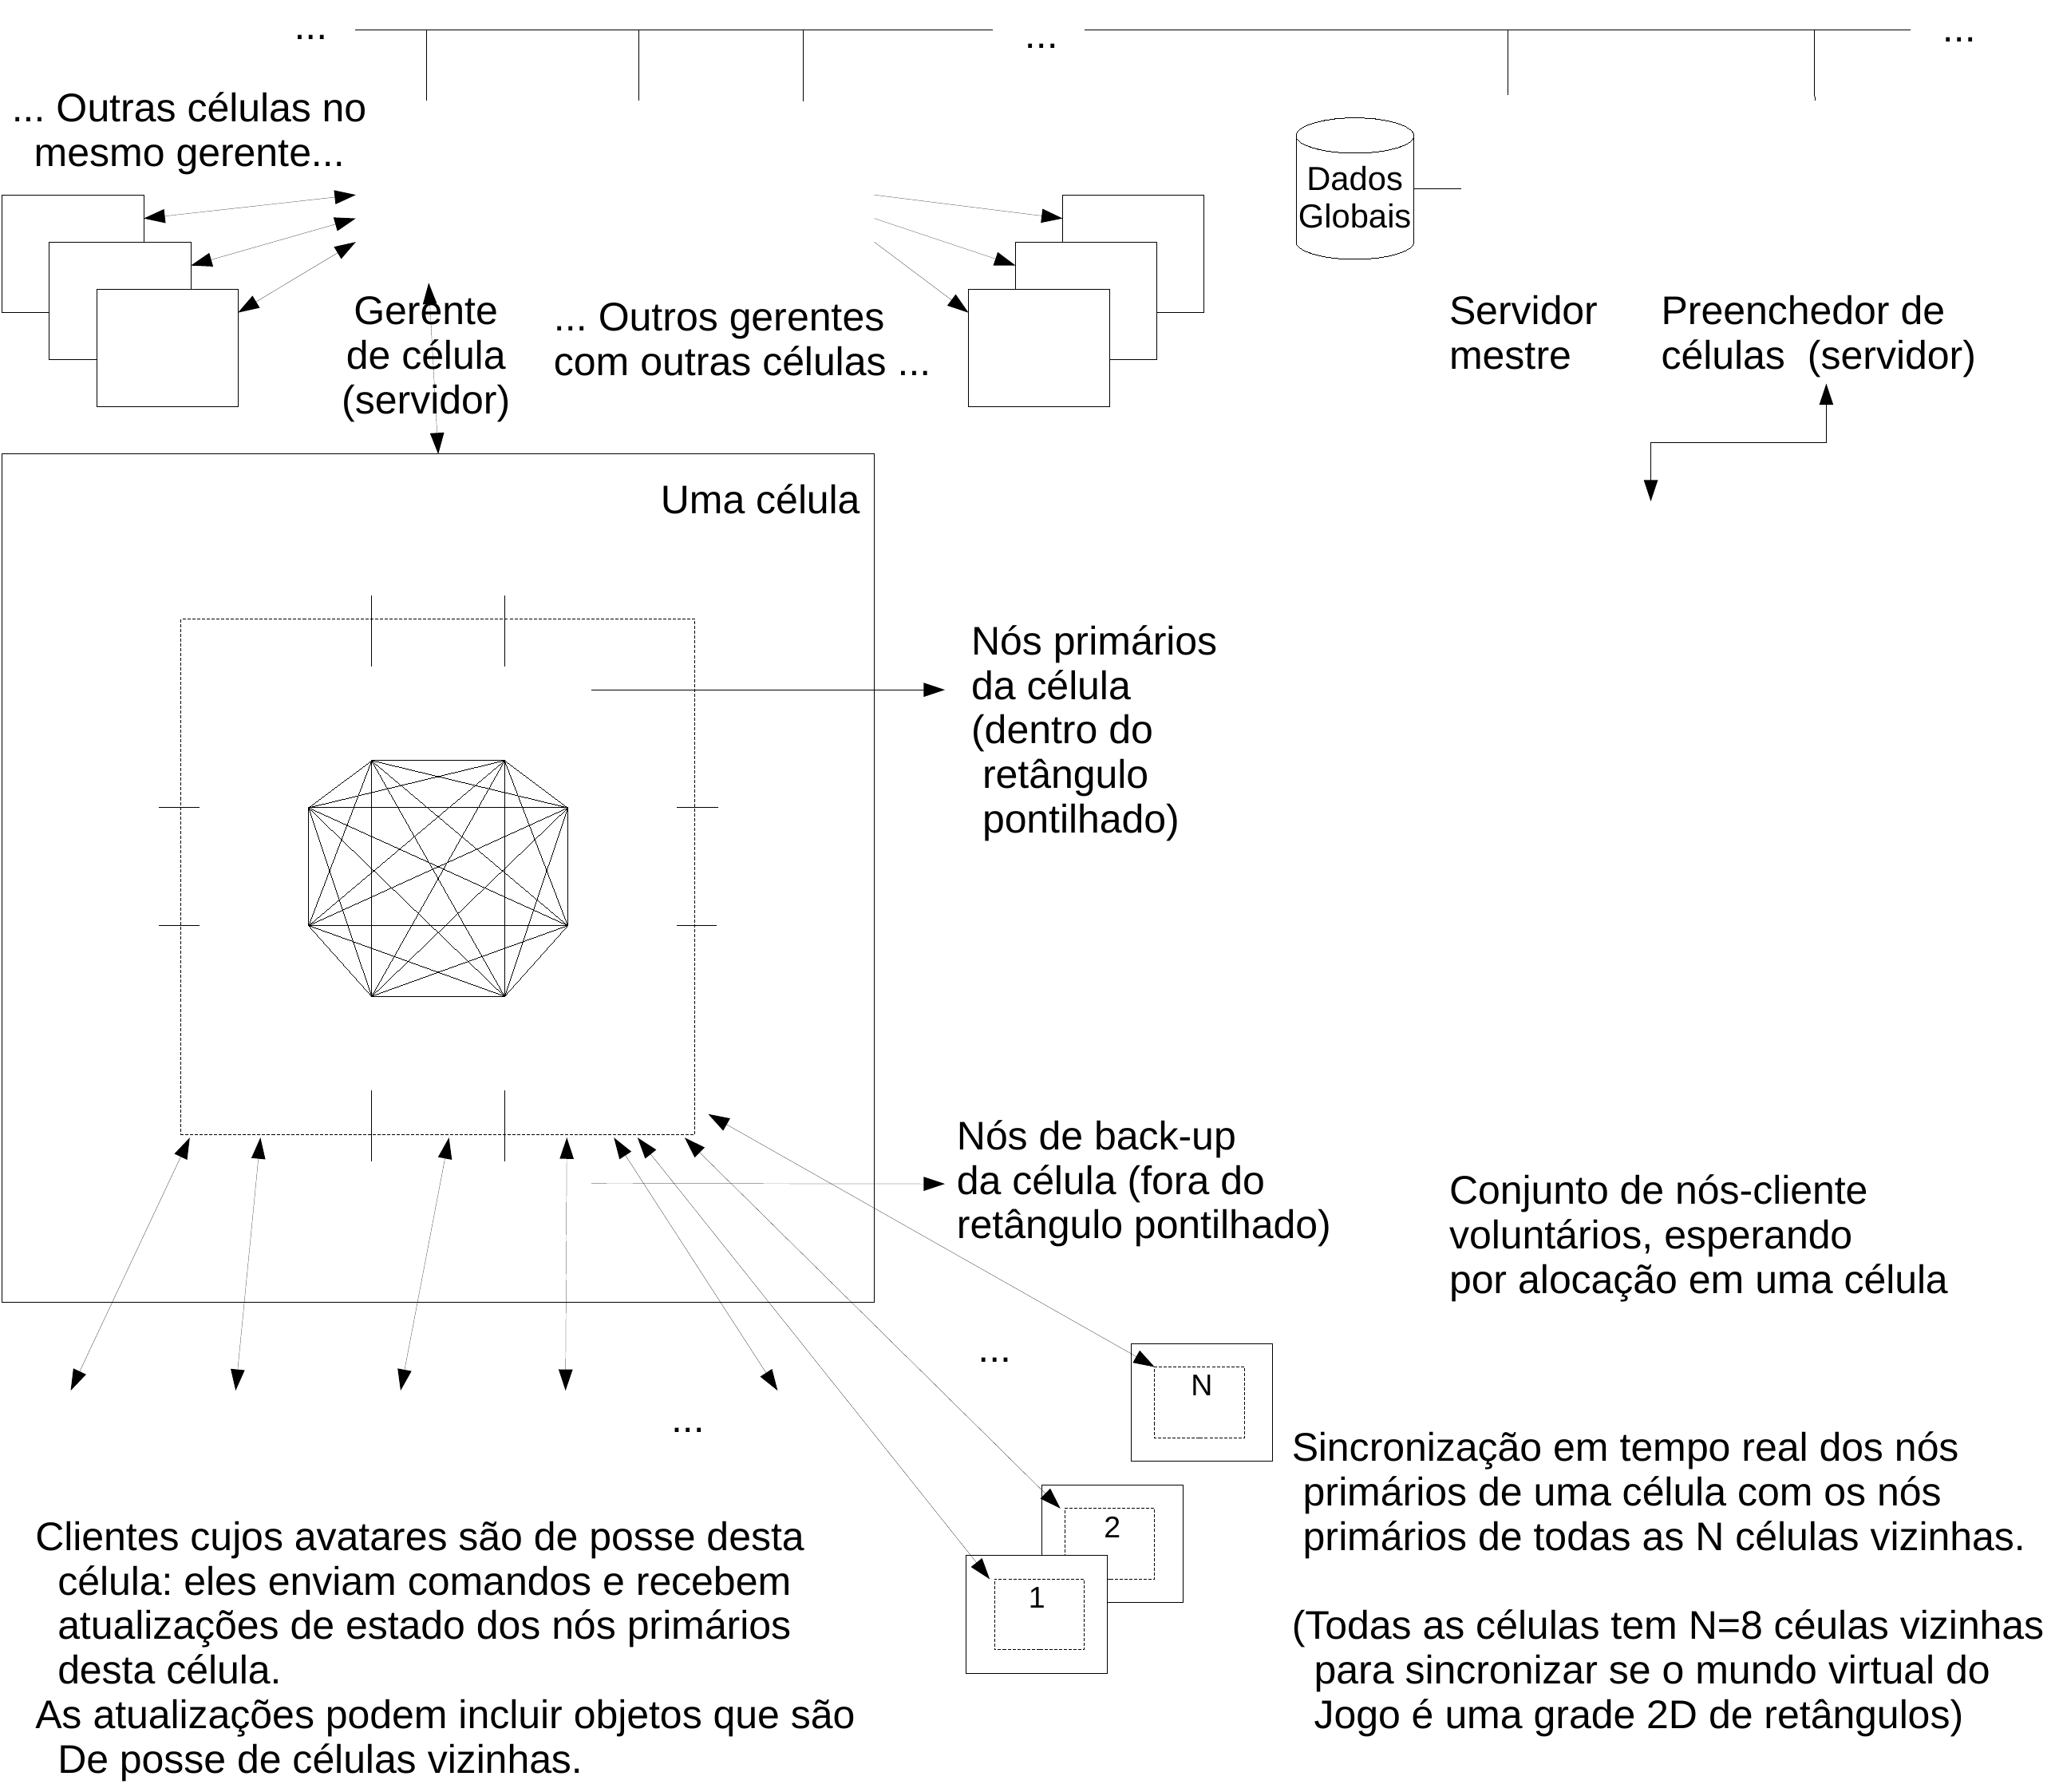

...
...
...
... Outras células no
 mesmo gerente...
Dados
Globais
Gerente de célula
(servidor)
Servidor
mestre
Preenchedor de
células (servidor)
... Outros gerentes
com outras células ...
Uma célula
Nós primários
da célula
(dentro do
 retângulo
 pontilhado)
Nós de back-up
da célula (fora do
retângulo pontilhado)
Conjunto de nós-cliente
voluntários, esperando
por alocação em uma célula
...
N
...
Sincronização em tempo real dos nós
 primários de uma célula com os nós
 primários de todas as N células vizinhas.
(Todas as células tem N=8 céulas vizinhas
 para sincronizar se o mundo virtual do
 Jogo é uma grade 2D de retângulos)
2
Clientes cujos avatares são de posse desta
 célula: eles enviam comandos e recebem
 atualizações de estado dos nós primários
 desta célula.
As atualizações podem incluir objetos que são
 De posse de células vizinhas.
1